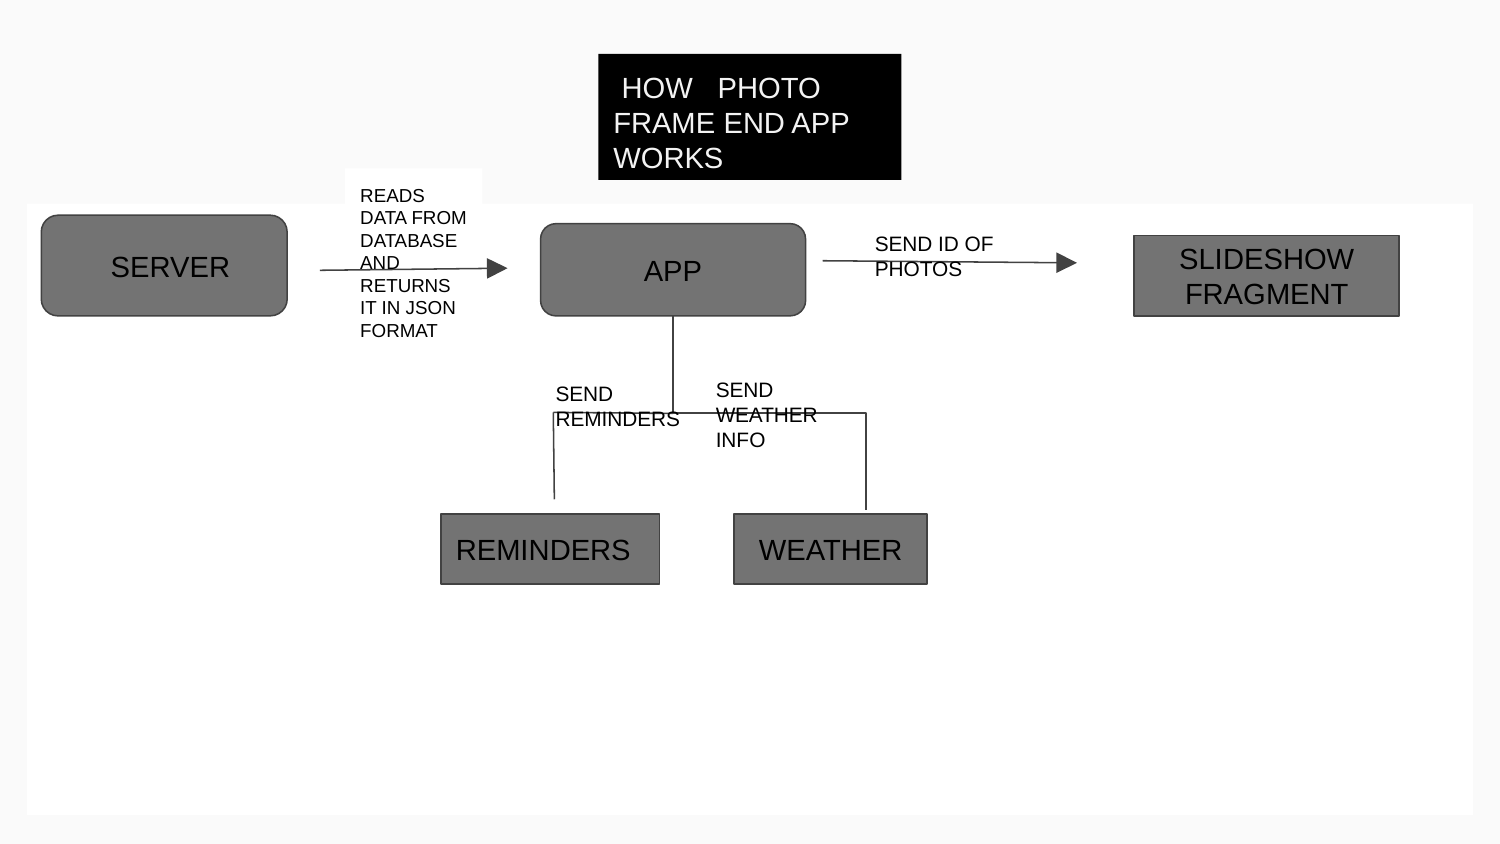

HOW PHOTO FRAME END APP WORKS
READS DATA FROM DATABASE AND RETURNS IT IN JSON FORMAT
 SERVER
APP
SEND ID OF PHOTOS
SLIDESHOW FRAGMENT
SEND WEATHER INFO
SEND REMINDERS
REMINDERS
WEATHER